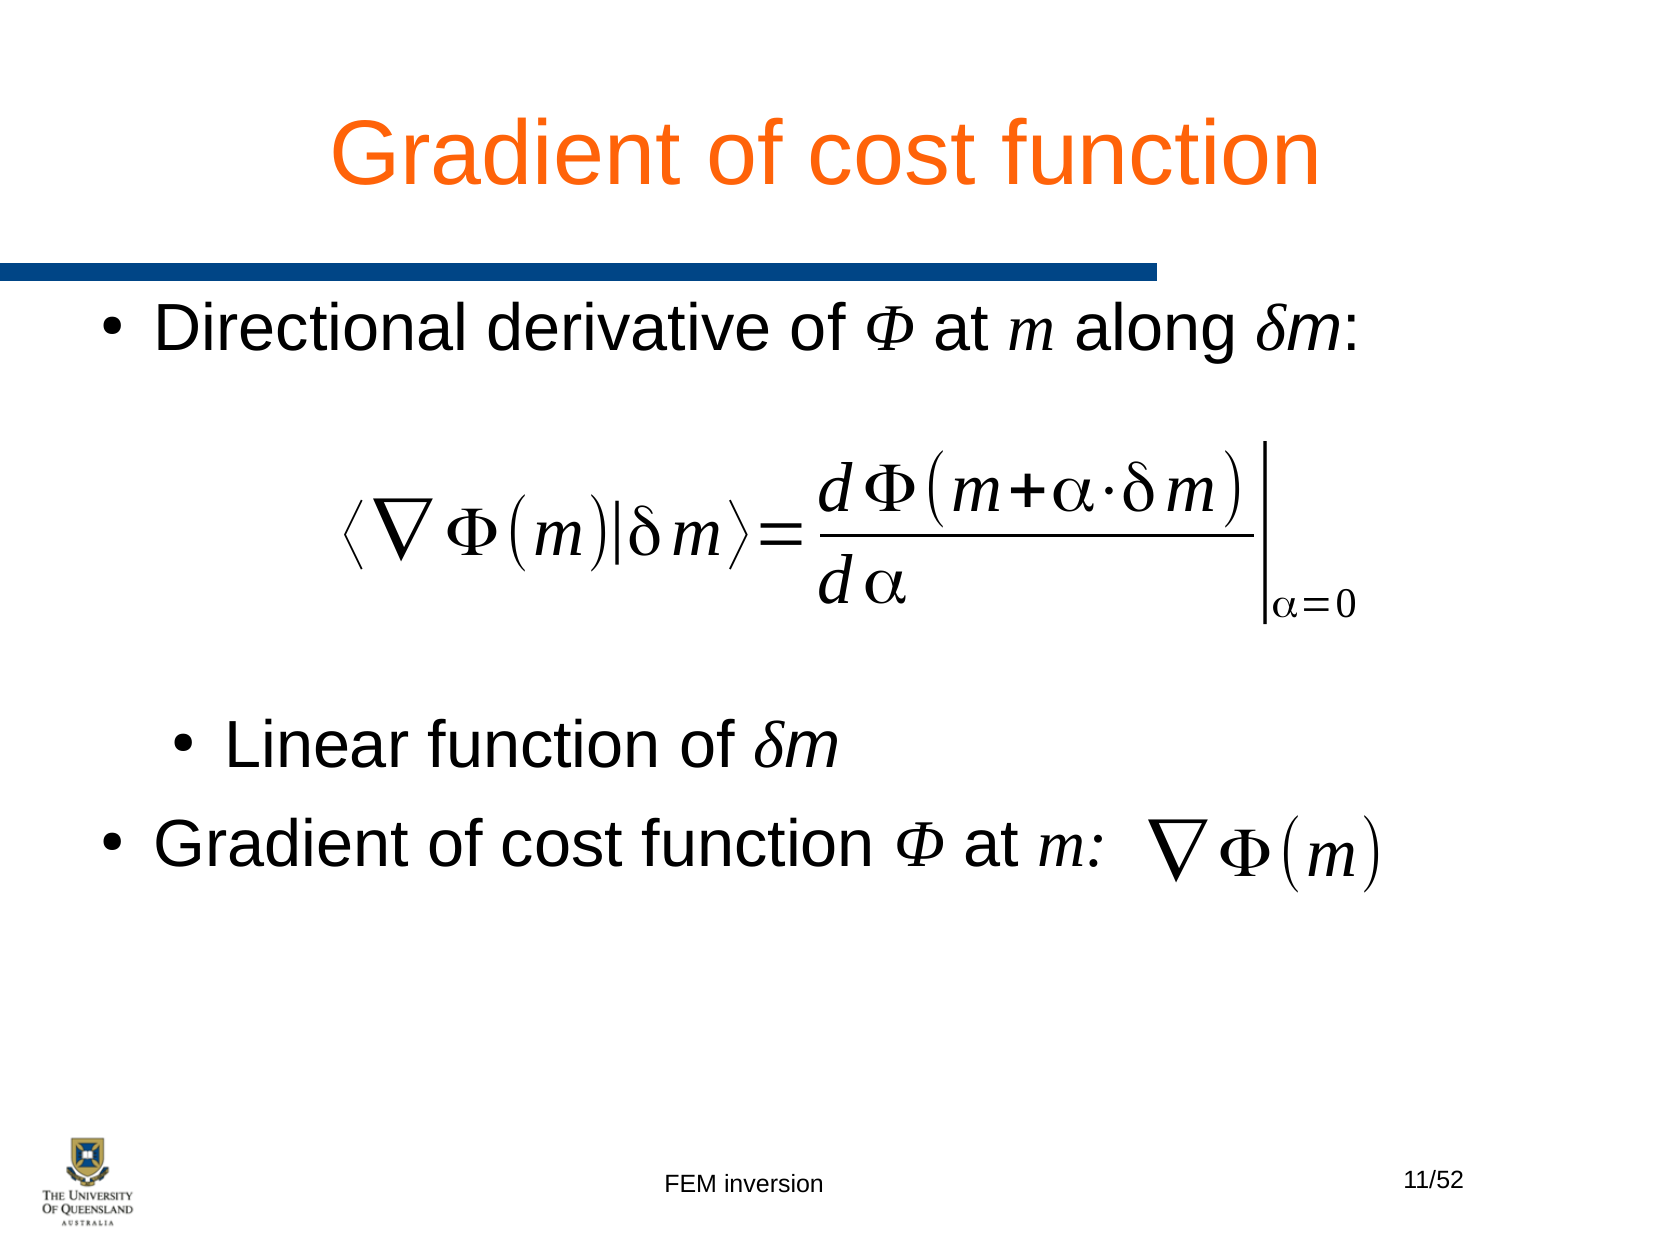

# Gradient of cost function
Directional derivative of Φ at m along δm:
Linear function of δm
Gradient of cost function Φ at m: